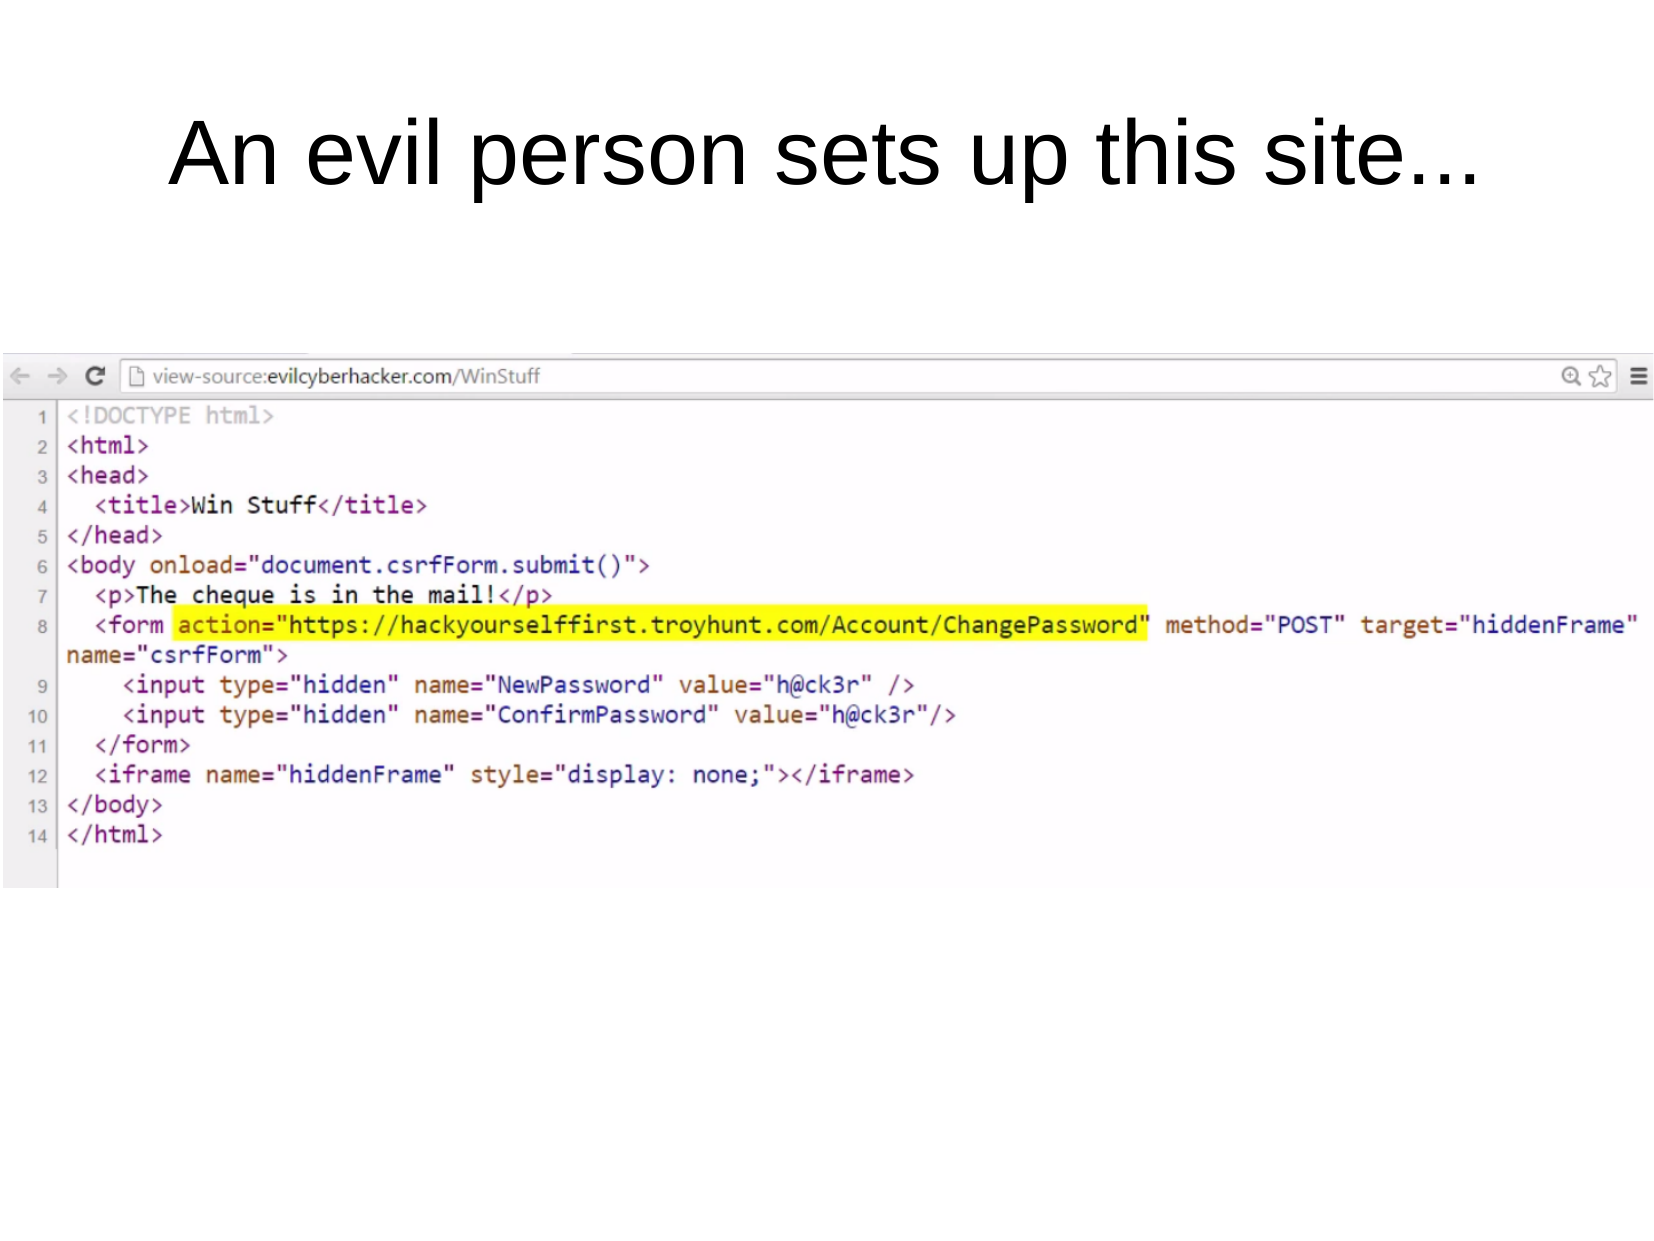

# An evil person sets up this site...